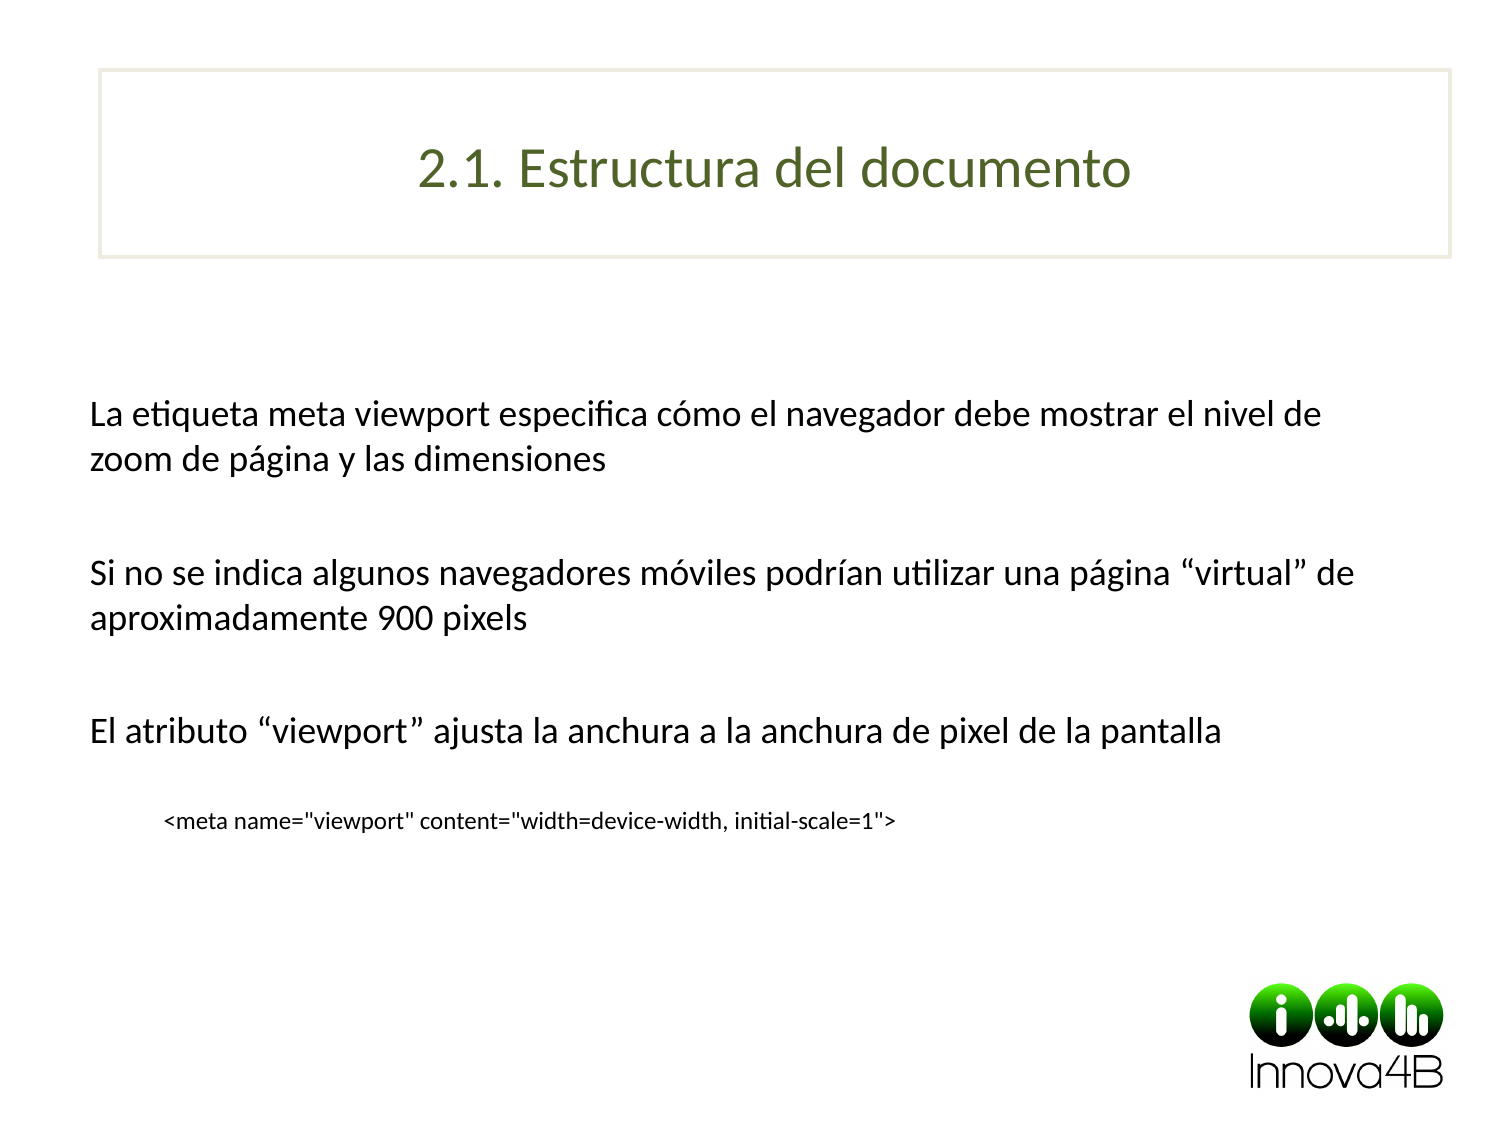

2.1. Estructura del documento
La etiqueta meta viewport especifica cómo el navegador debe mostrar el nivel de zoom de página y las dimensiones
Si no se indica algunos navegadores móviles podrían utilizar una página “virtual” de aproximadamente 900 pixels
El atributo “viewport” ajusta la anchura a la anchura de pixel de la pantalla
	<meta name="viewport" content="width=device-width, initial-scale=1">